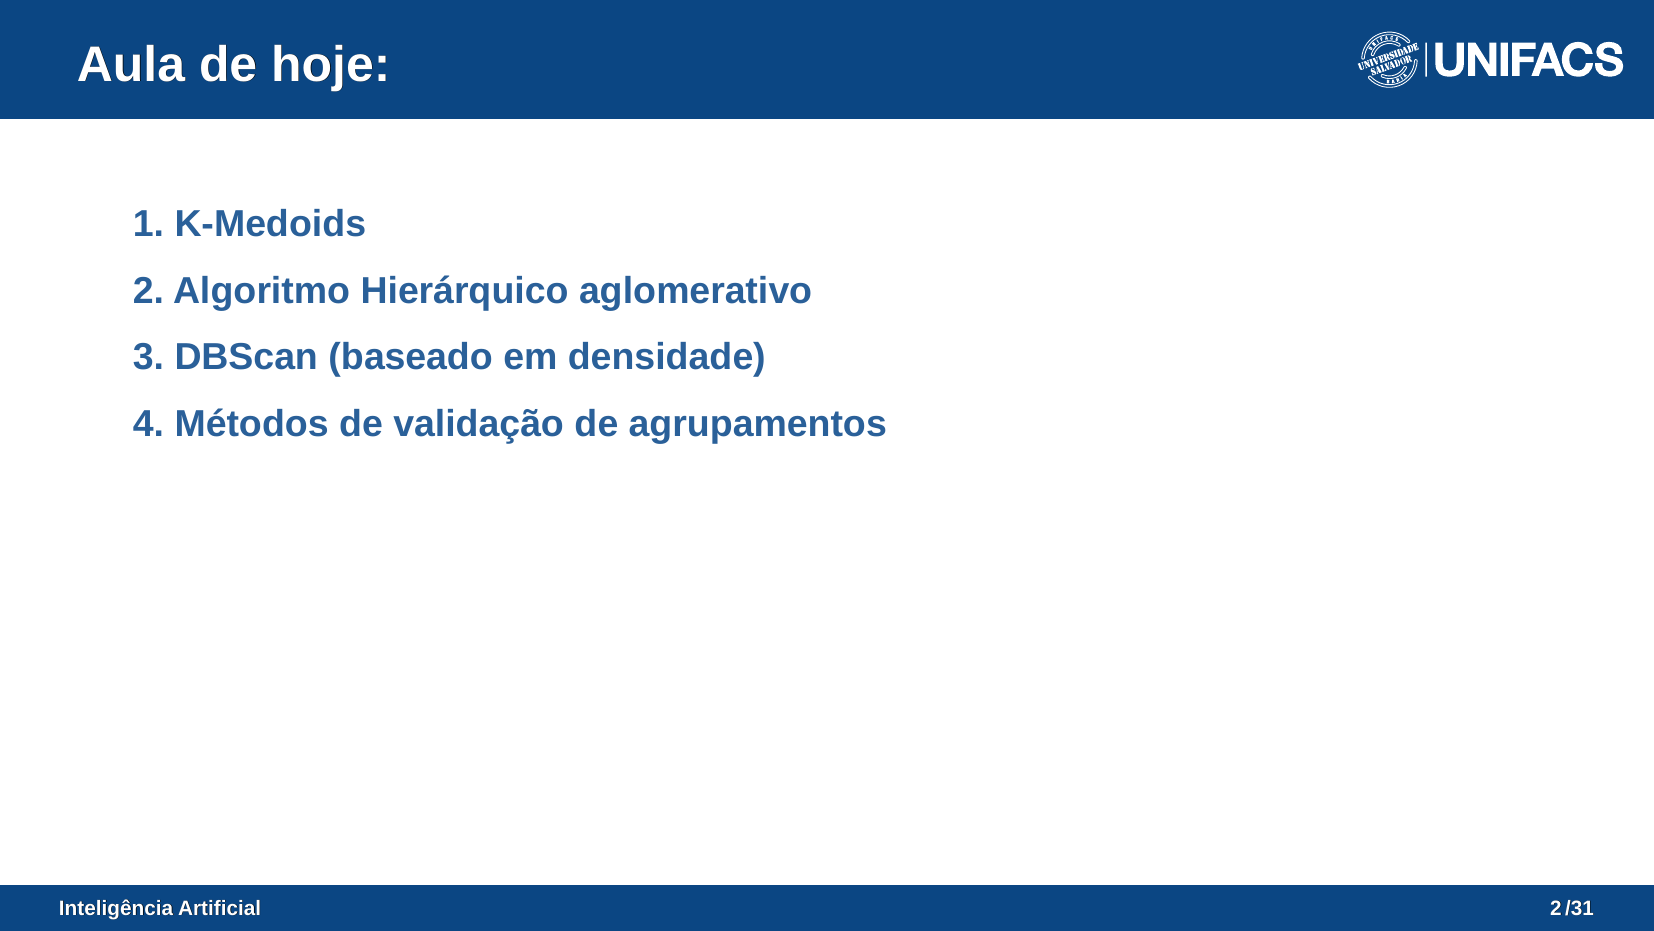

Aula de hoje:
1. K-Medoids
2. Algoritmo Hierárquico aglomerativo
3. DBScan (baseado em densidade)
4. Métodos de validação de agrupamentos